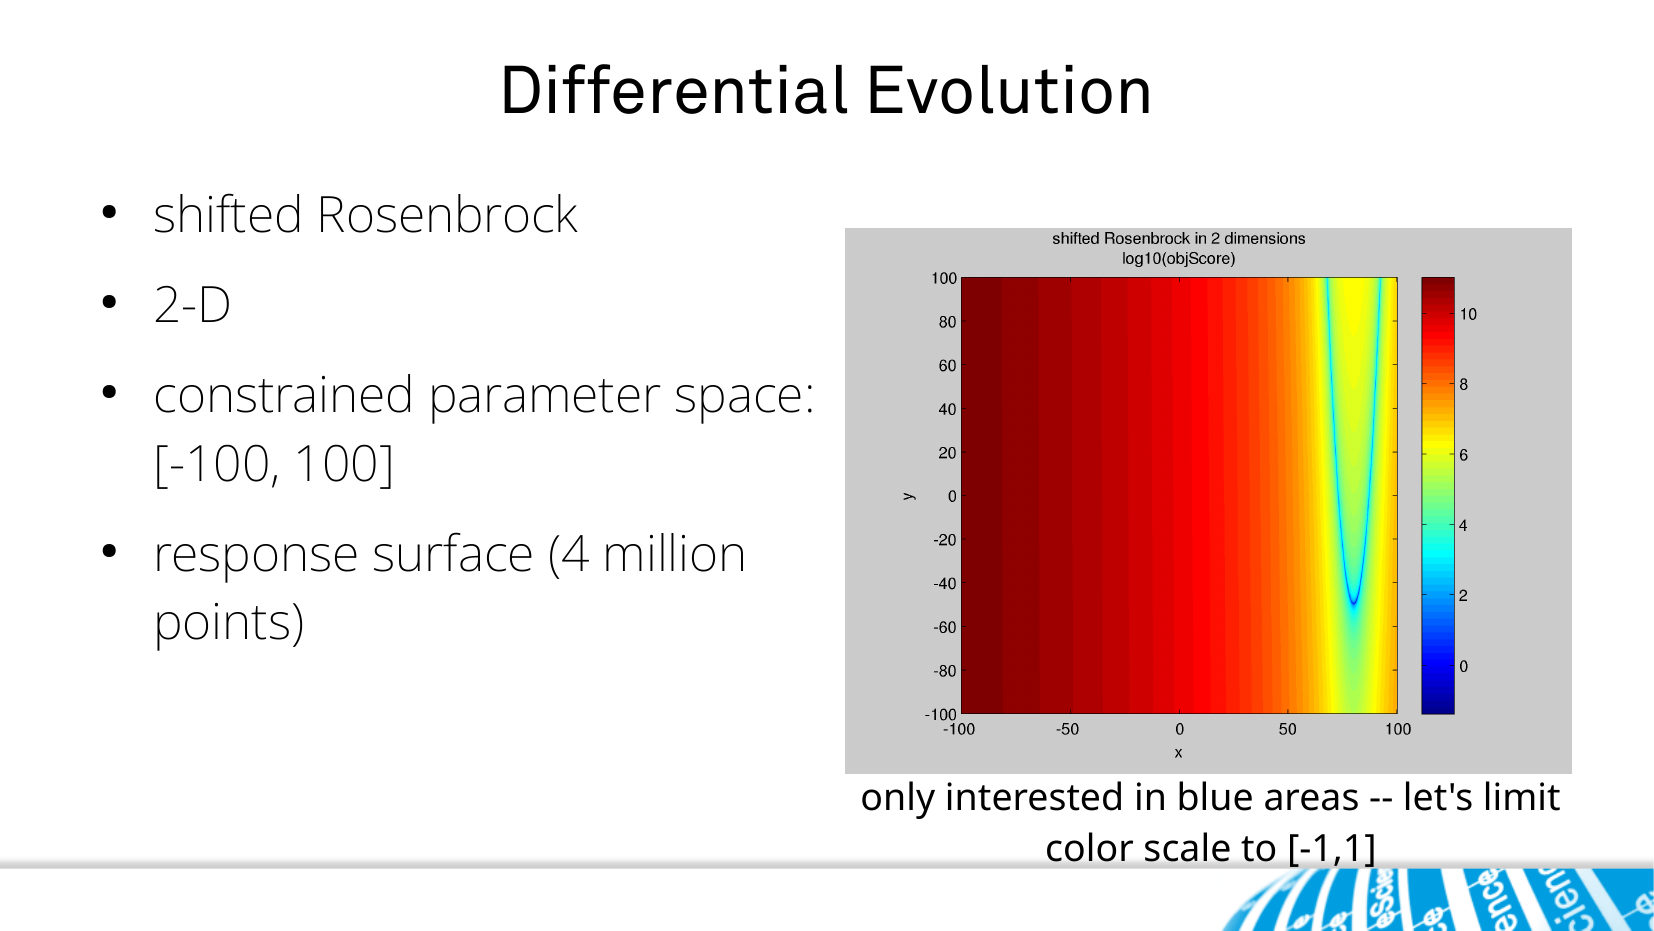

# Differential Evolution
shifted Rosenbrock
2-D
constrained parameter space: [-100, 100]
response surface (4 million points)
only interested in blue areas -- let's limit color scale to [-1,1]